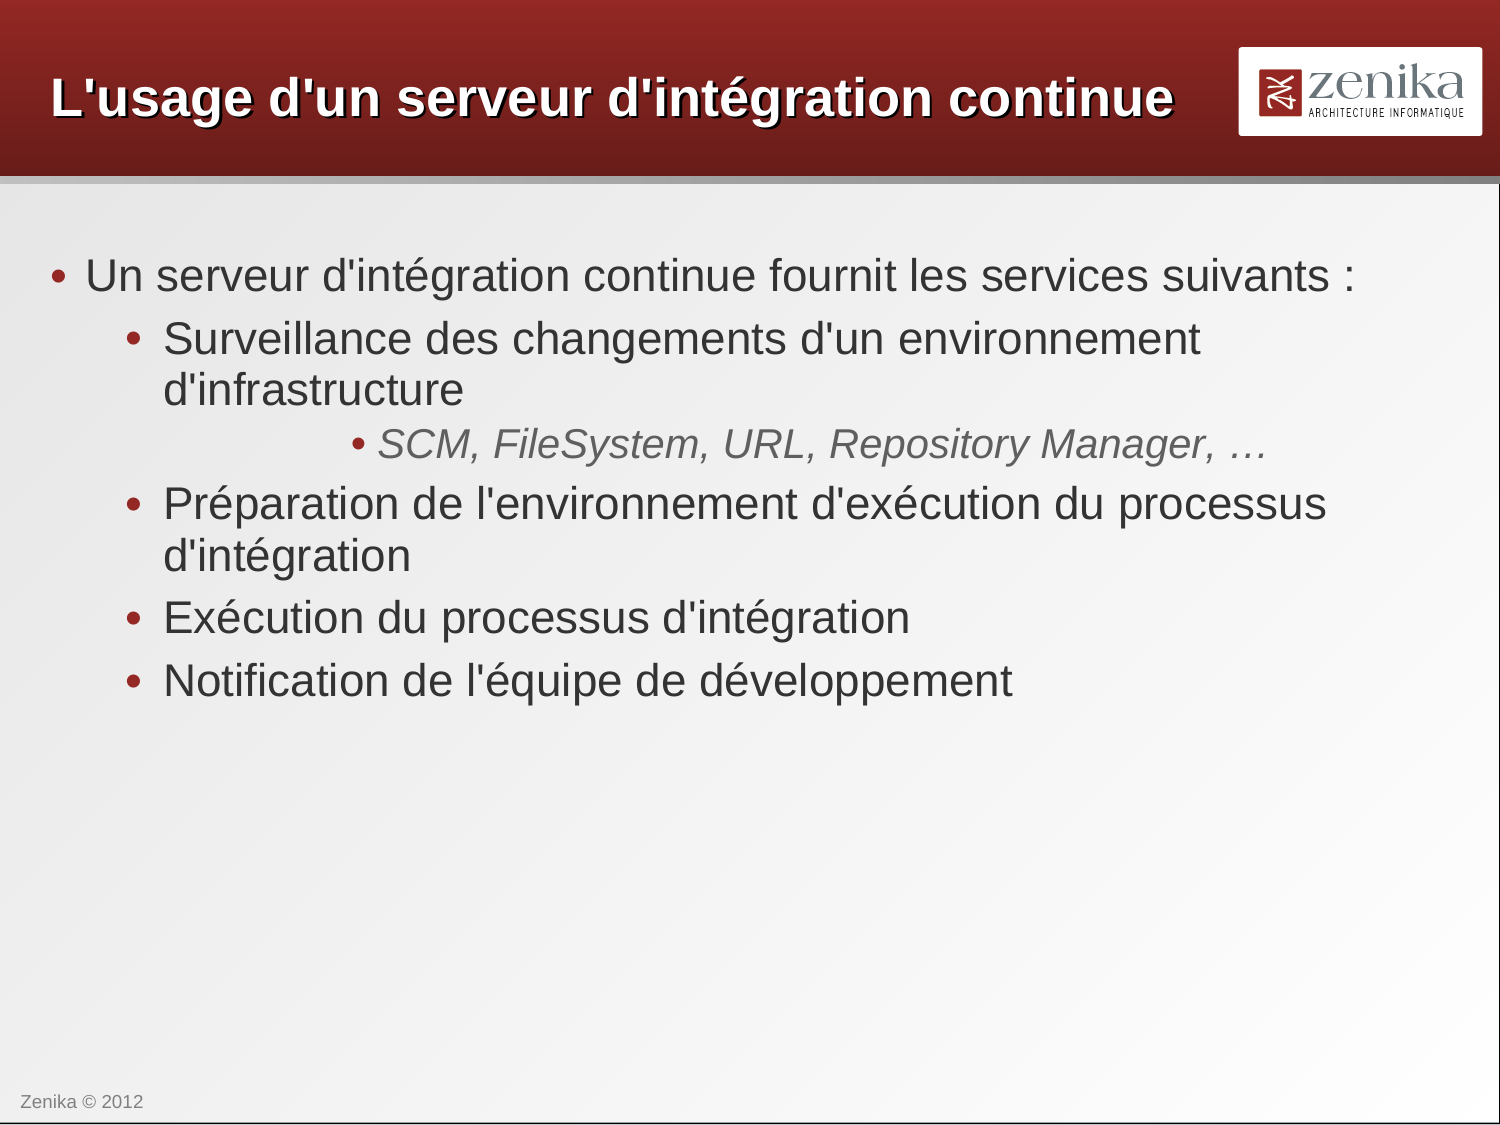

# L'usage d'un serveur d'intégration continue
Un serveur d'intégration continue fournit les services suivants :
Surveillance des changements d'un environnement d'infrastructure
 SCM, FileSystem, URL, Repository Manager, …
Préparation de l'environnement d'exécution du processus d'intégration
Exécution du processus d'intégration
Notification de l'équipe de développement